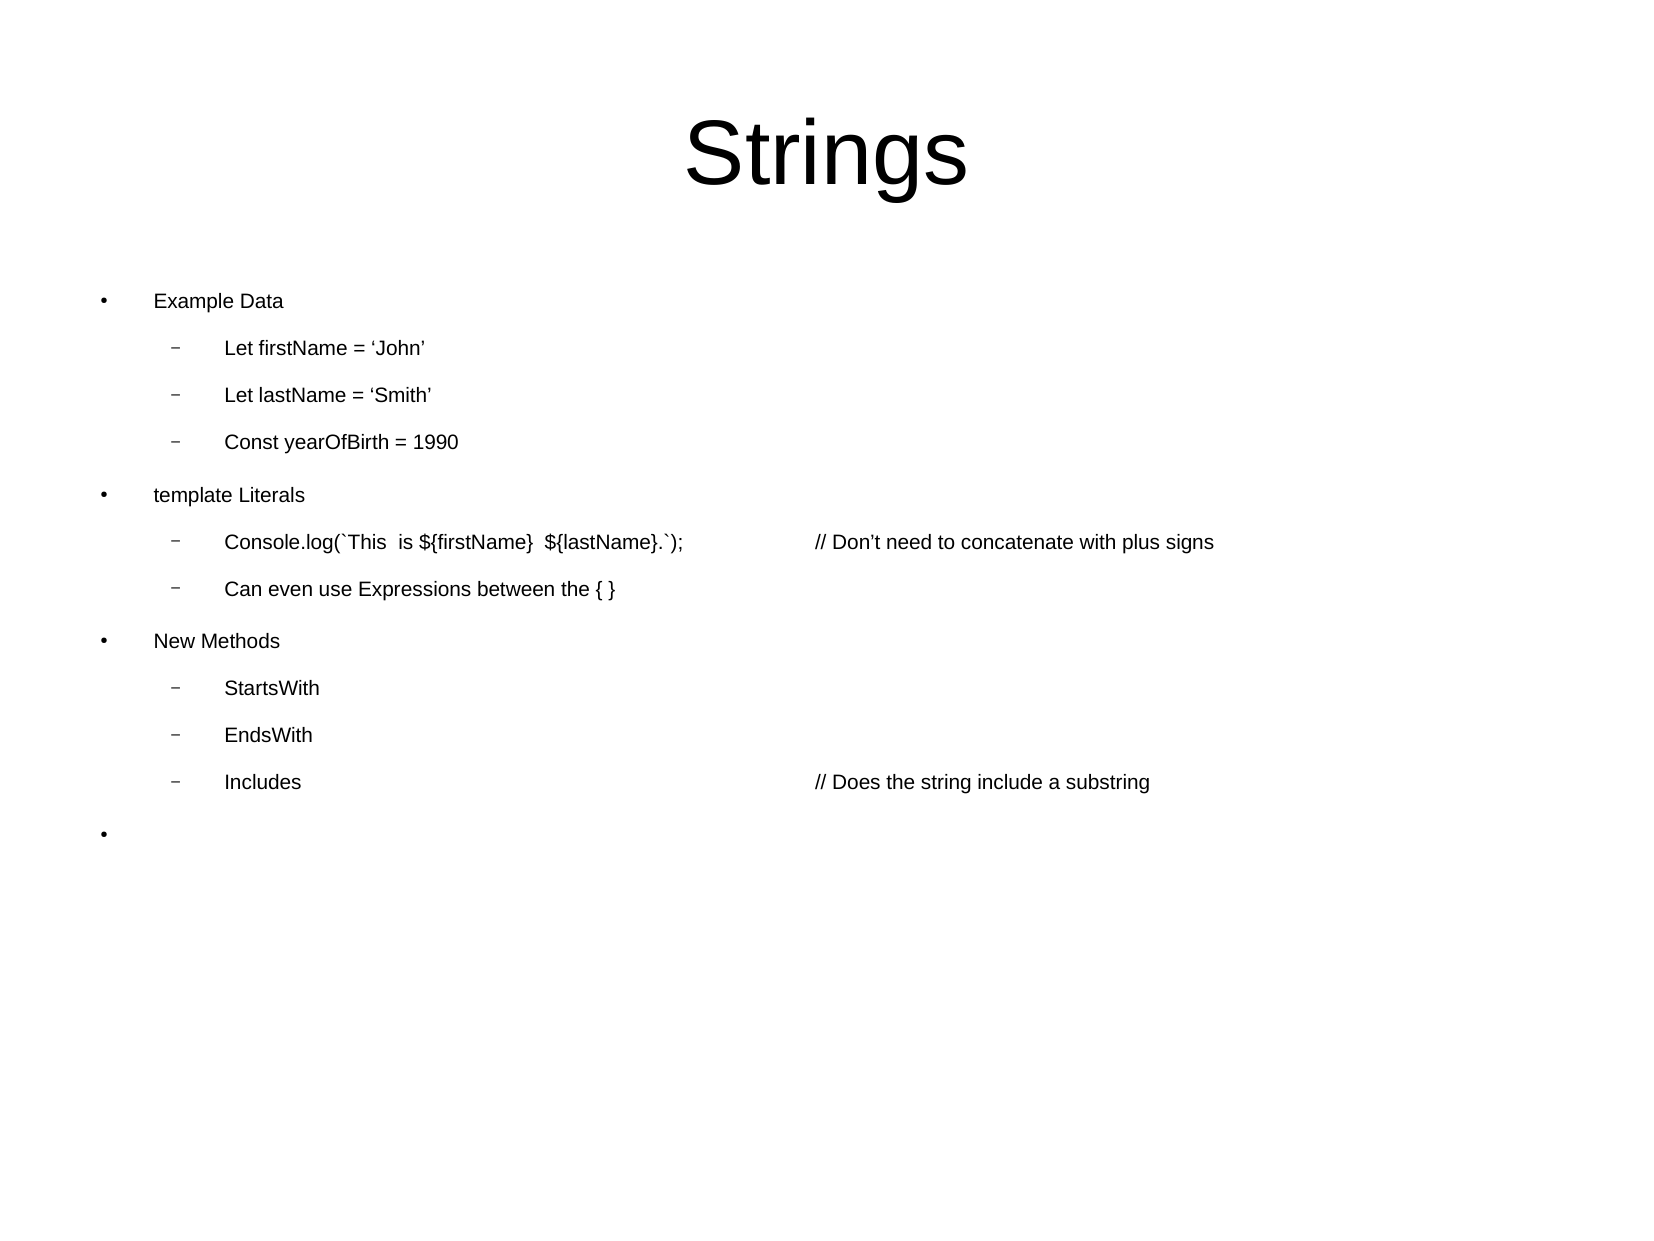

# Strings
Example Data
Let firstName = ‘John’
Let lastName = ‘Smith’
Const yearOfBirth = 1990
template Literals
Console.log(`This is ${firstName} ${lastName}.`);		// Don’t need to concatenate with plus signs
Can even use Expressions between the { }
New Methods
StartsWith
EndsWith
Includes							// Does the string include a substring